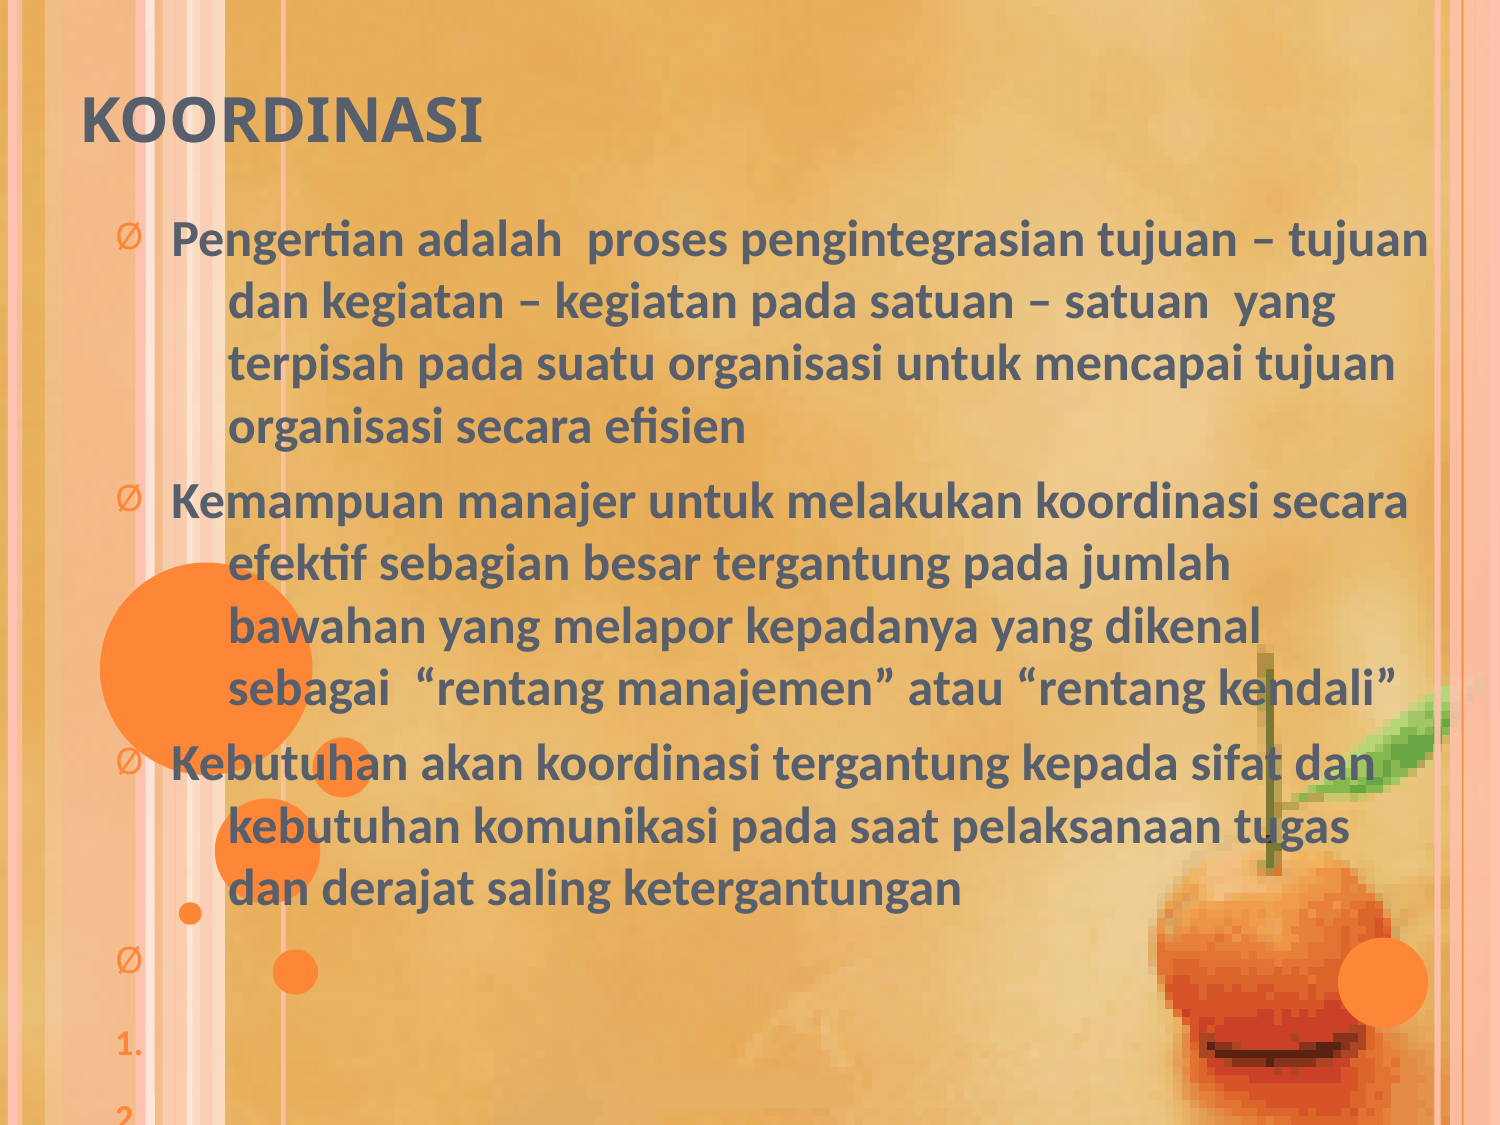

# KOORDINASI
Pengertian adalah proses pengintegrasian tujuan – tujuan dan kegiatan – kegiatan pada satuan – satuan yang terpisah pada suatu organisasi untuk mencapai tujuan organisasi secara efisien
Kemampuan manajer untuk melakukan koordinasi secara efektif sebagian besar tergantung pada jumlah bawahan yang melapor kepadanya yang dikenal sebagai “rentang manajemen” atau “rentang kendali”
Kebutuhan akan koordinasi tergantung kepada sifat dan kebutuhan komunikasi pada saat pelaksanaan tugas dan derajat saling ketergantungan